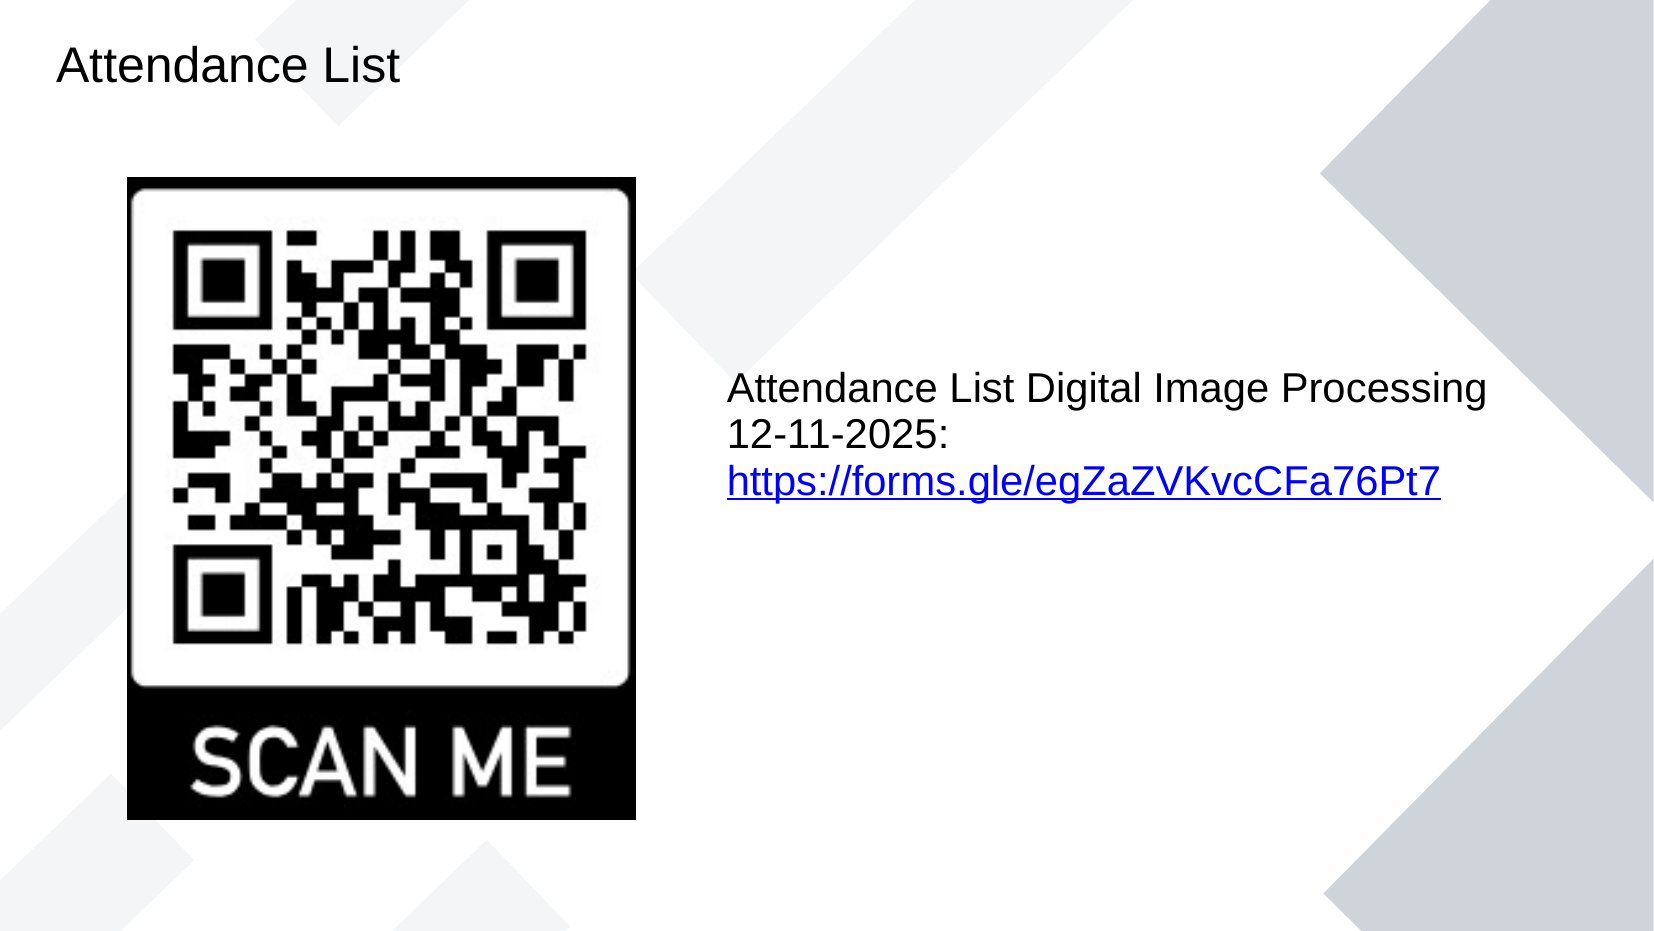

Attendance List
Attendance List Digital Image Processing
12-11-2025: https://forms.gle/egZaZVKvcCFa76Pt7